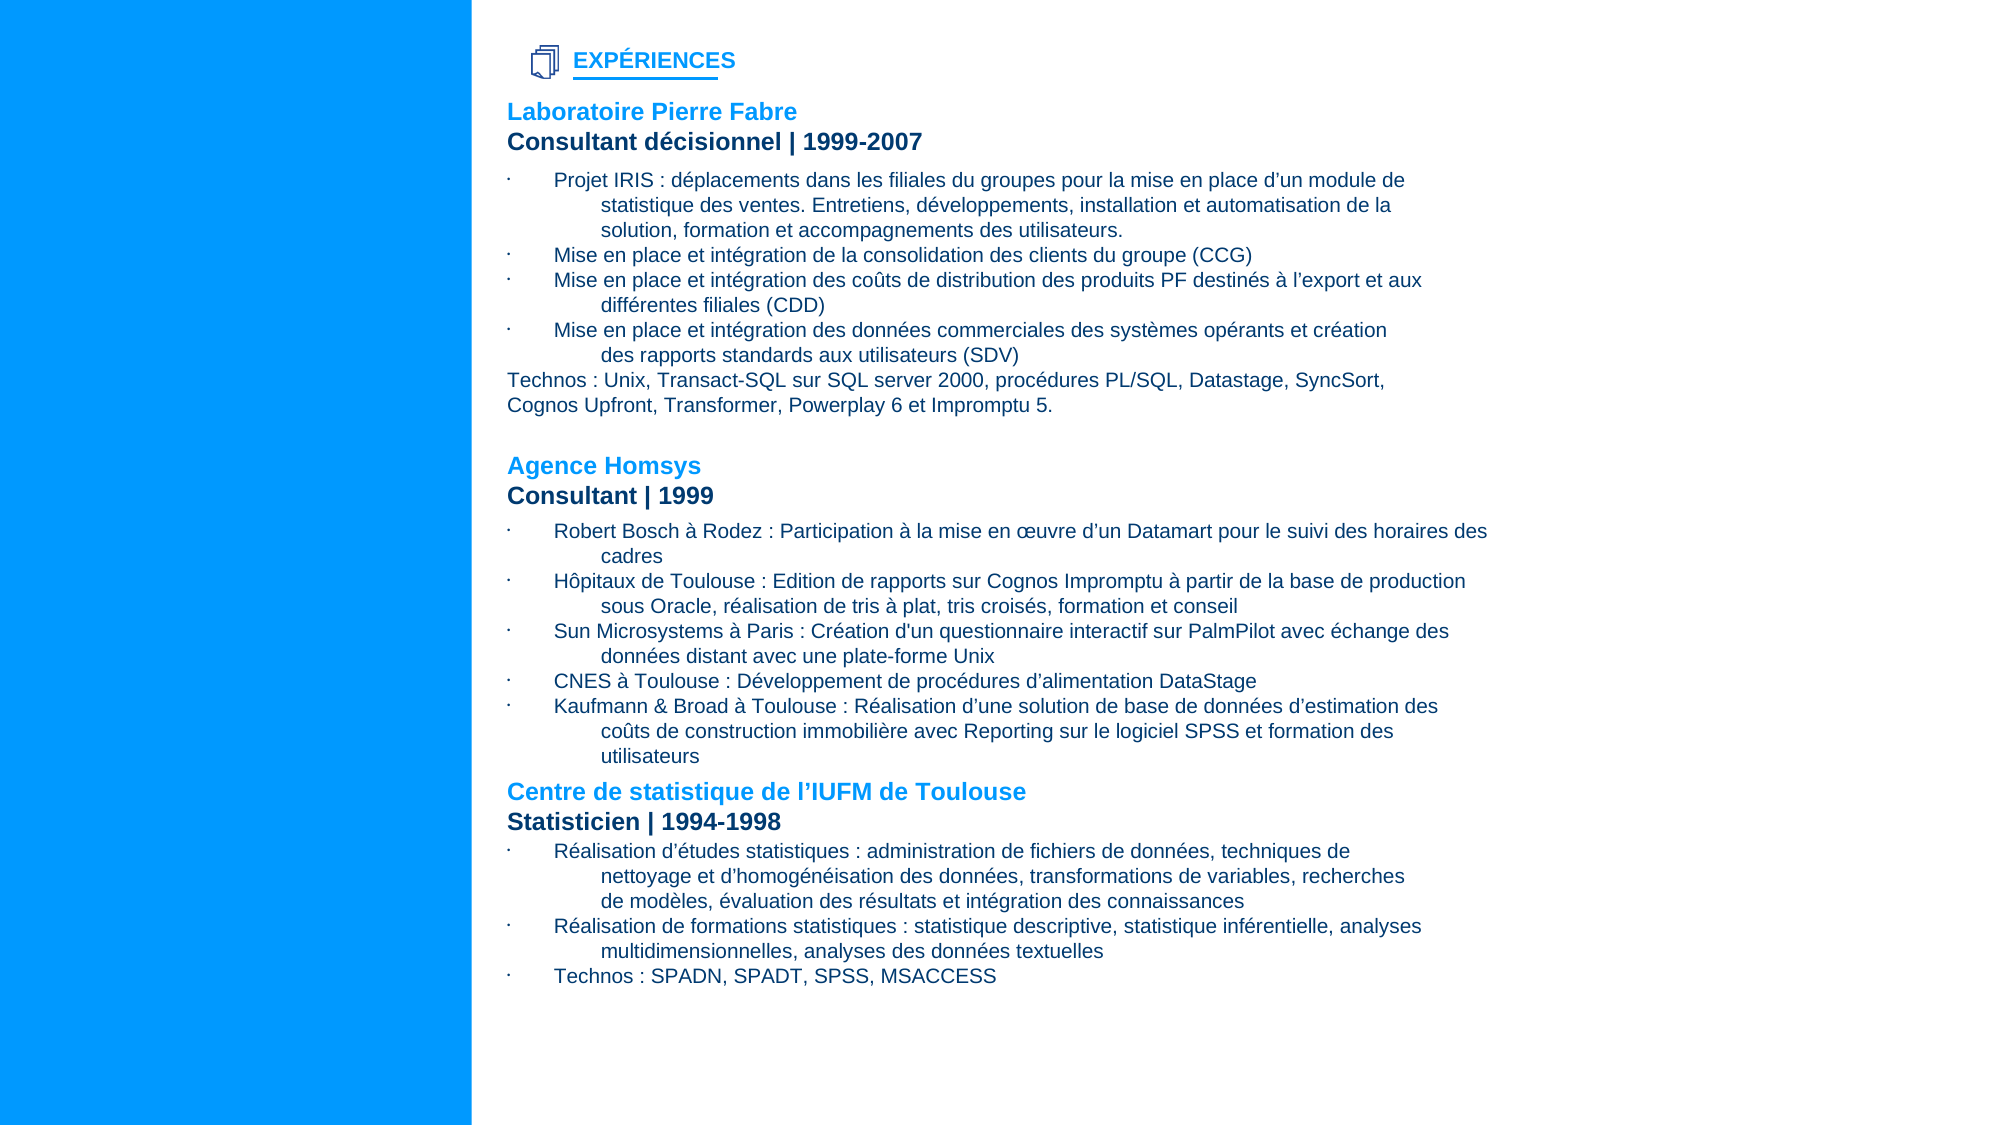

EXPÉRIENCES
Laboratoire Pierre Fabre
Consultant décisionnel | 1999-2007
Projet IRIS : déplacements dans les filiales du groupes pour la mise en place d’un module de statistique des ventes. Entretiens, développements, installation et automatisation de la solution, formation et accompagnements des utilisateurs.
Mise en place et intégration de la consolidation des clients du groupe (CCG)
Mise en place et intégration des coûts de distribution des produits PF destinés à l’export et aux différentes filiales (CDD)
Mise en place et intégration des données commerciales des systèmes opérants et création des rapports standards aux utilisateurs (SDV)
Technos : Unix, Transact-SQL sur SQL server 2000, procédures PL/SQL, Datastage, SyncSort, Cognos Upfront, Transformer, Powerplay 6 et Impromptu 5.
Agence Homsys
Consultant | 1999
Robert Bosch à Rodez : Participation à la mise en œuvre d’un Datamart pour le suivi des horaires des cadres
Hôpitaux de Toulouse : Edition de rapports sur Cognos Impromptu à partir de la base de production sous Oracle, réalisation de tris à plat, tris croisés, formation et conseil
Sun Microsystems à Paris : Création d'un questionnaire interactif sur PalmPilot avec échange des données distant avec une plate-forme Unix
CNES à Toulouse : Développement de procédures d’alimentation DataStage
Kaufmann & Broad à Toulouse : Réalisation d’une solution de base de données d’estimation des coûts de construction immobilière avec Reporting sur le logiciel SPSS et formation des utilisateurs
Centre de statistique de l’IUFM de Toulouse
Statisticien | 1994-1998
Réalisation d’études statistiques : administration de fichiers de données, techniques de nettoyage et d’homogénéisation des données, transformations de variables, recherches de modèles, évaluation des résultats et intégration des connaissances
Réalisation de formations statistiques : statistique descriptive, statistique inférentielle, analyses multidimensionnelles, analyses des données textuelles
Technos : SPADN, SPADT, SPSS, MSACCESS